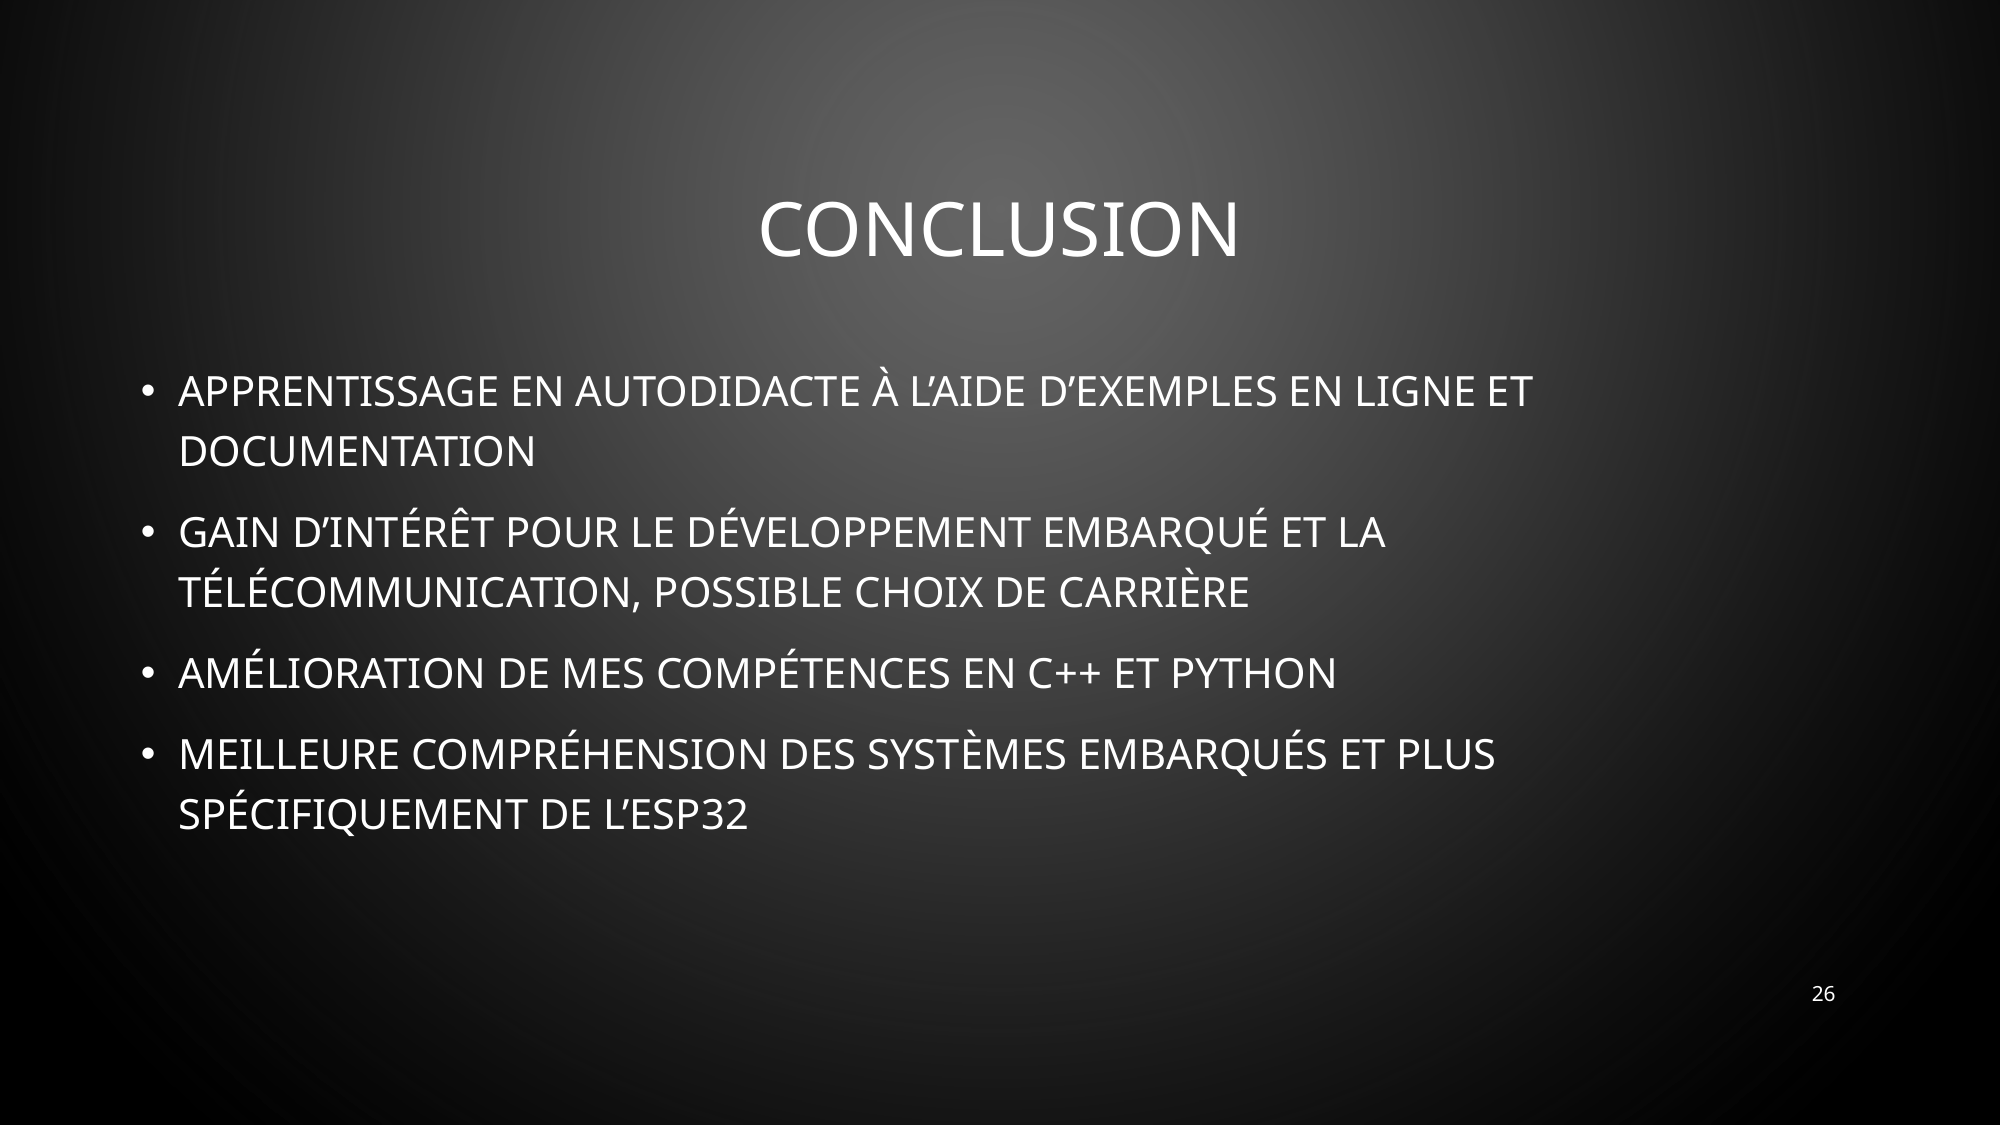

# conclusion
apprentissage en autodidacte à l’aide d’exemples en ligne et documentation
Gain d’intérêt pour le développement embarqué et la télécommunication, possible choix de carrière
Amélioration de mes compétences en C++ et Python
Meilleure compréhension des systèmes embarqués et plus spécifiquement de l’ESP32
26